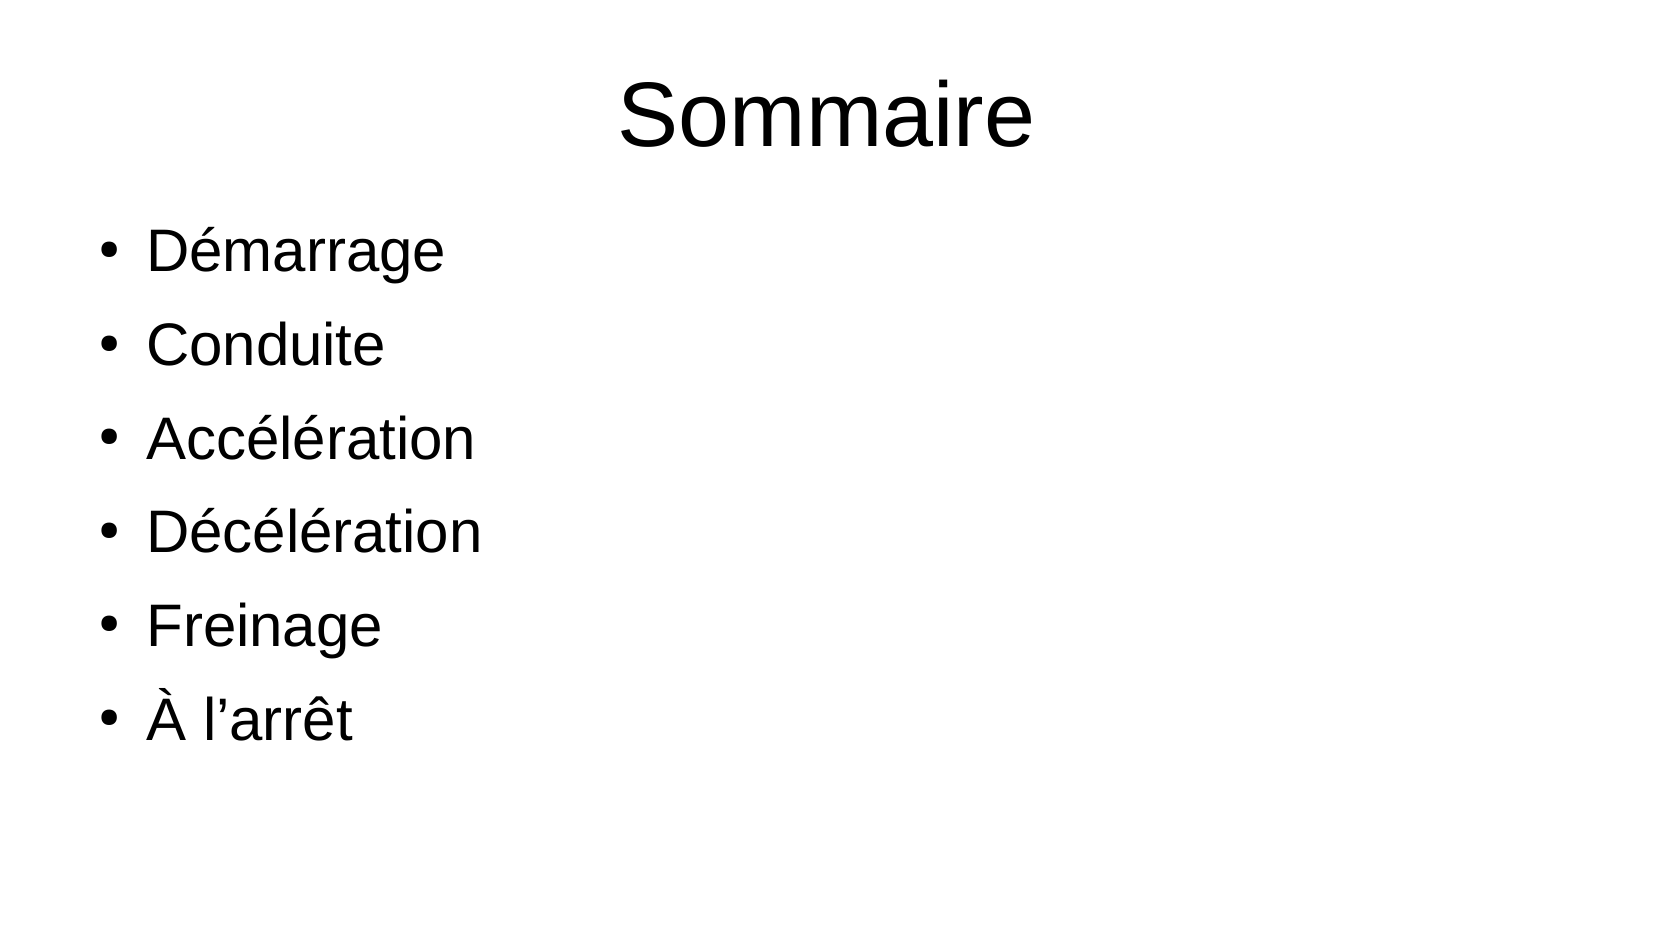

# Sommaire
Démarrage
Conduite
Accélération
Décélération
Freinage
À l’arrêt